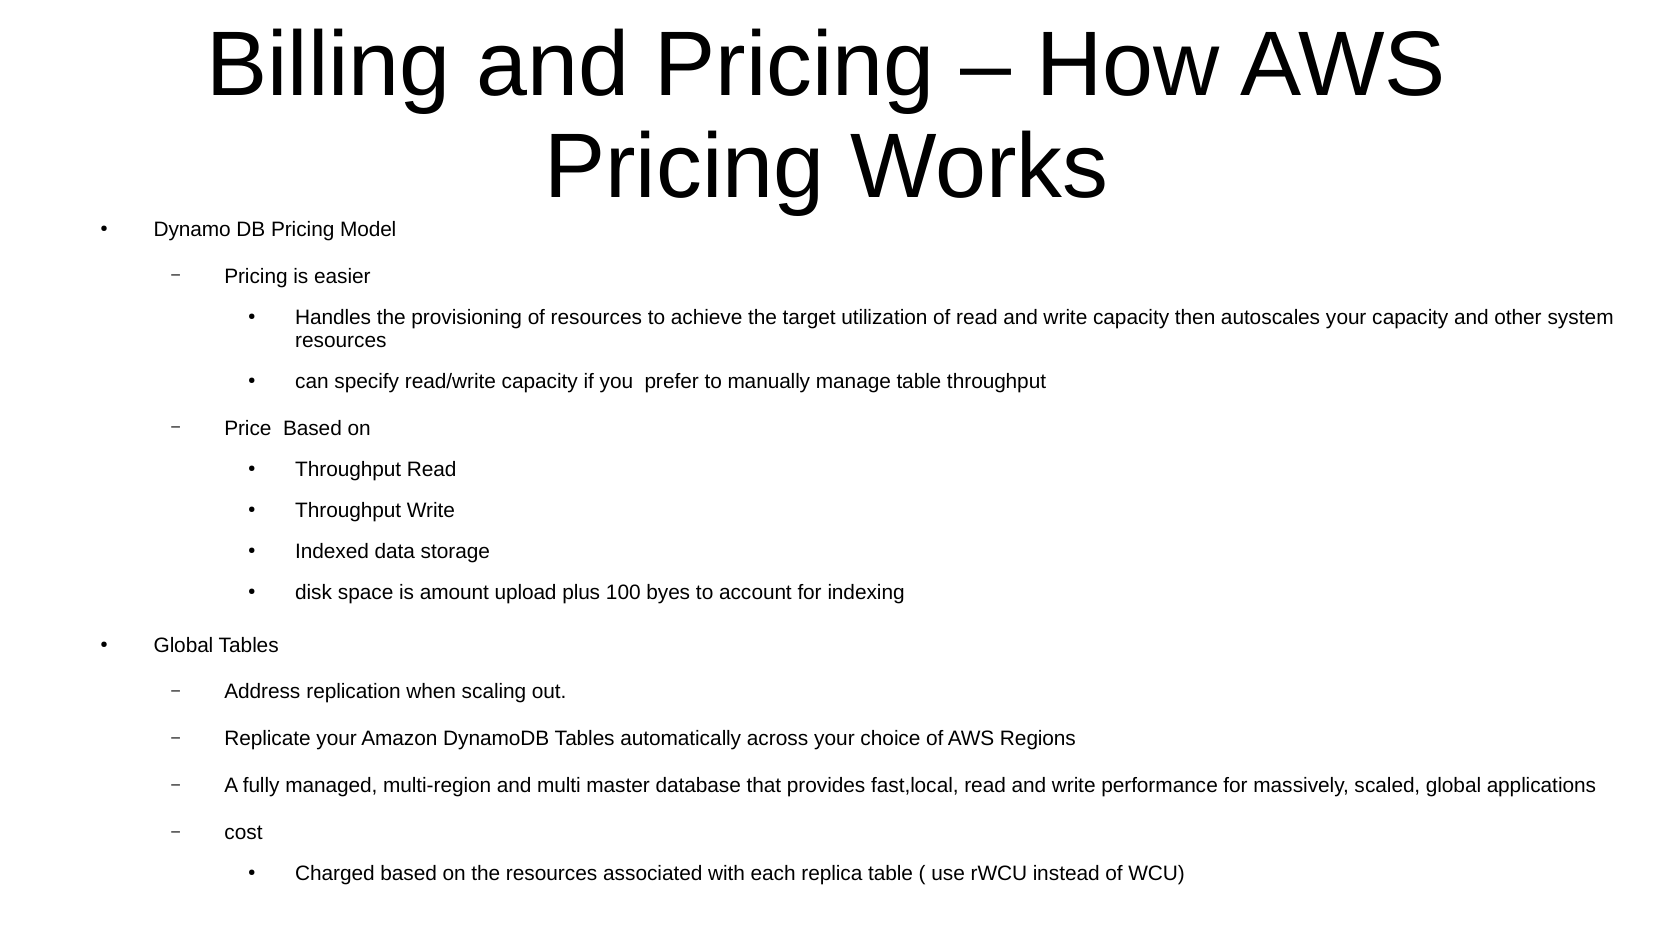

# Billing and Pricing – How AWS Pricing Works
Dynamo DB Pricing Model
Pricing is easier
Handles the provisioning of resources to achieve the target utilization of read and write capacity then autoscales your capacity and other system resources
can specify read/write capacity if you prefer to manually manage table throughput
Price Based on
Throughput Read
Throughput Write
Indexed data storage
disk space is amount upload plus 100 byes to account for indexing
Global Tables
Address replication when scaling out.
Replicate your Amazon DynamoDB Tables automatically across your choice of AWS Regions
A fully managed, multi-region and multi master database that provides fast,local, read and write performance for massively, scaled, global applications
cost
Charged based on the resources associated with each replica table ( use rWCU instead of WCU)